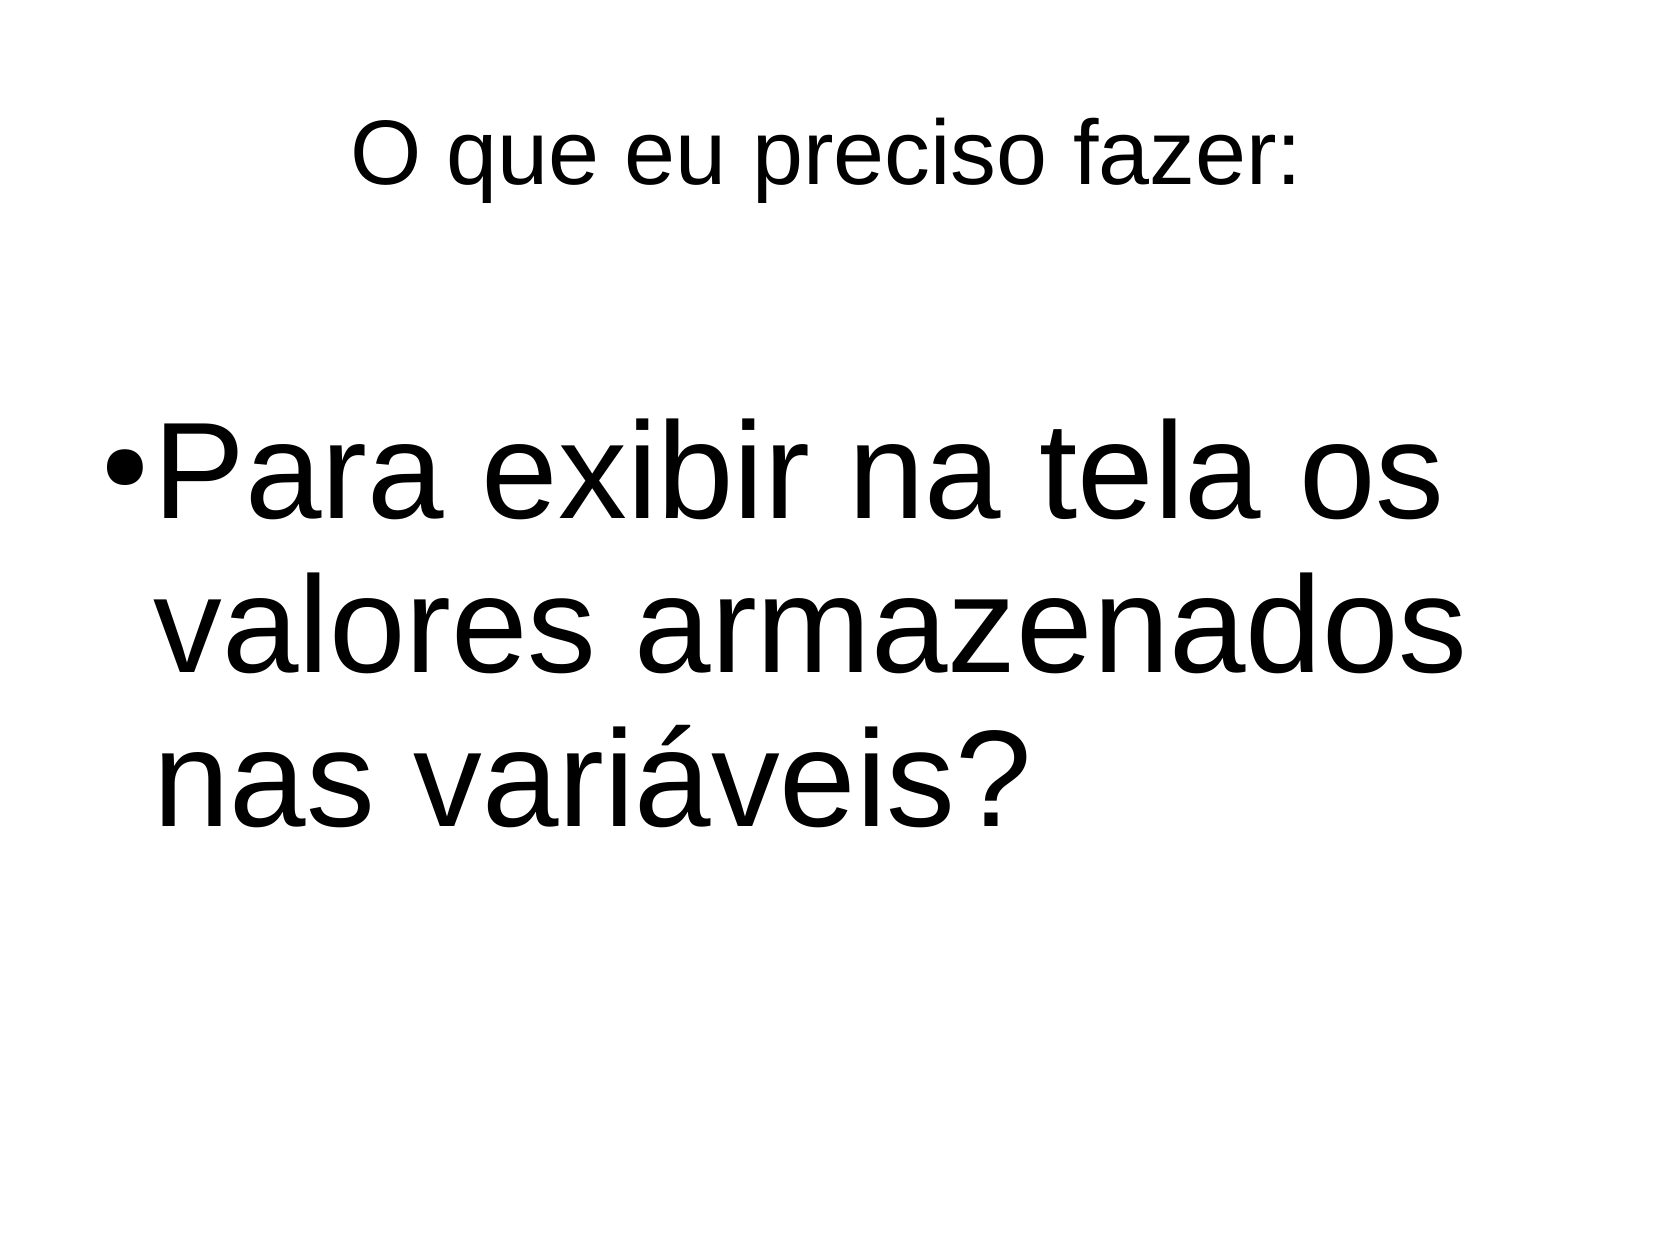

# O que eu preciso fazer:
Para exibir na tela os valores armazenados nas variáveis?